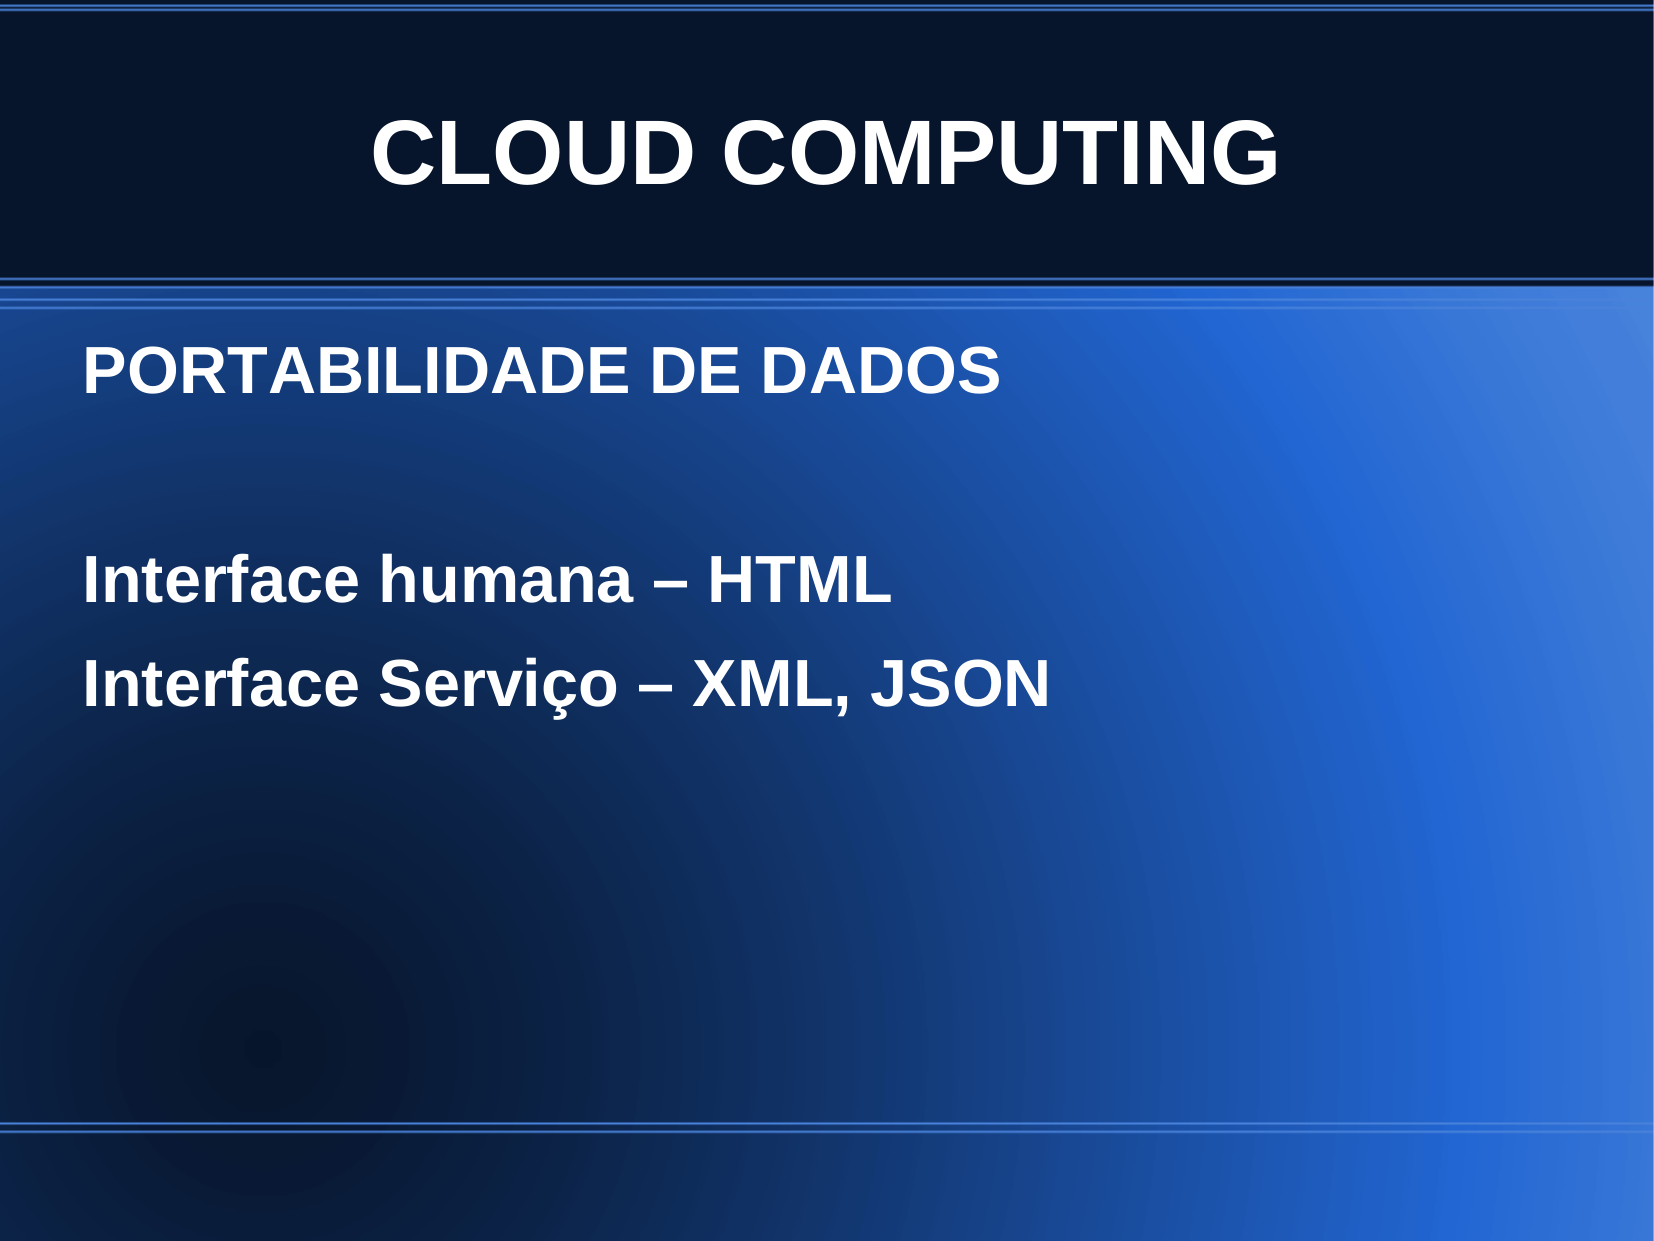

# CLOUD COMPUTING
PORTABILIDADE DE DADOS
Interface humana – HTML
Interface Serviço – XML, JSON